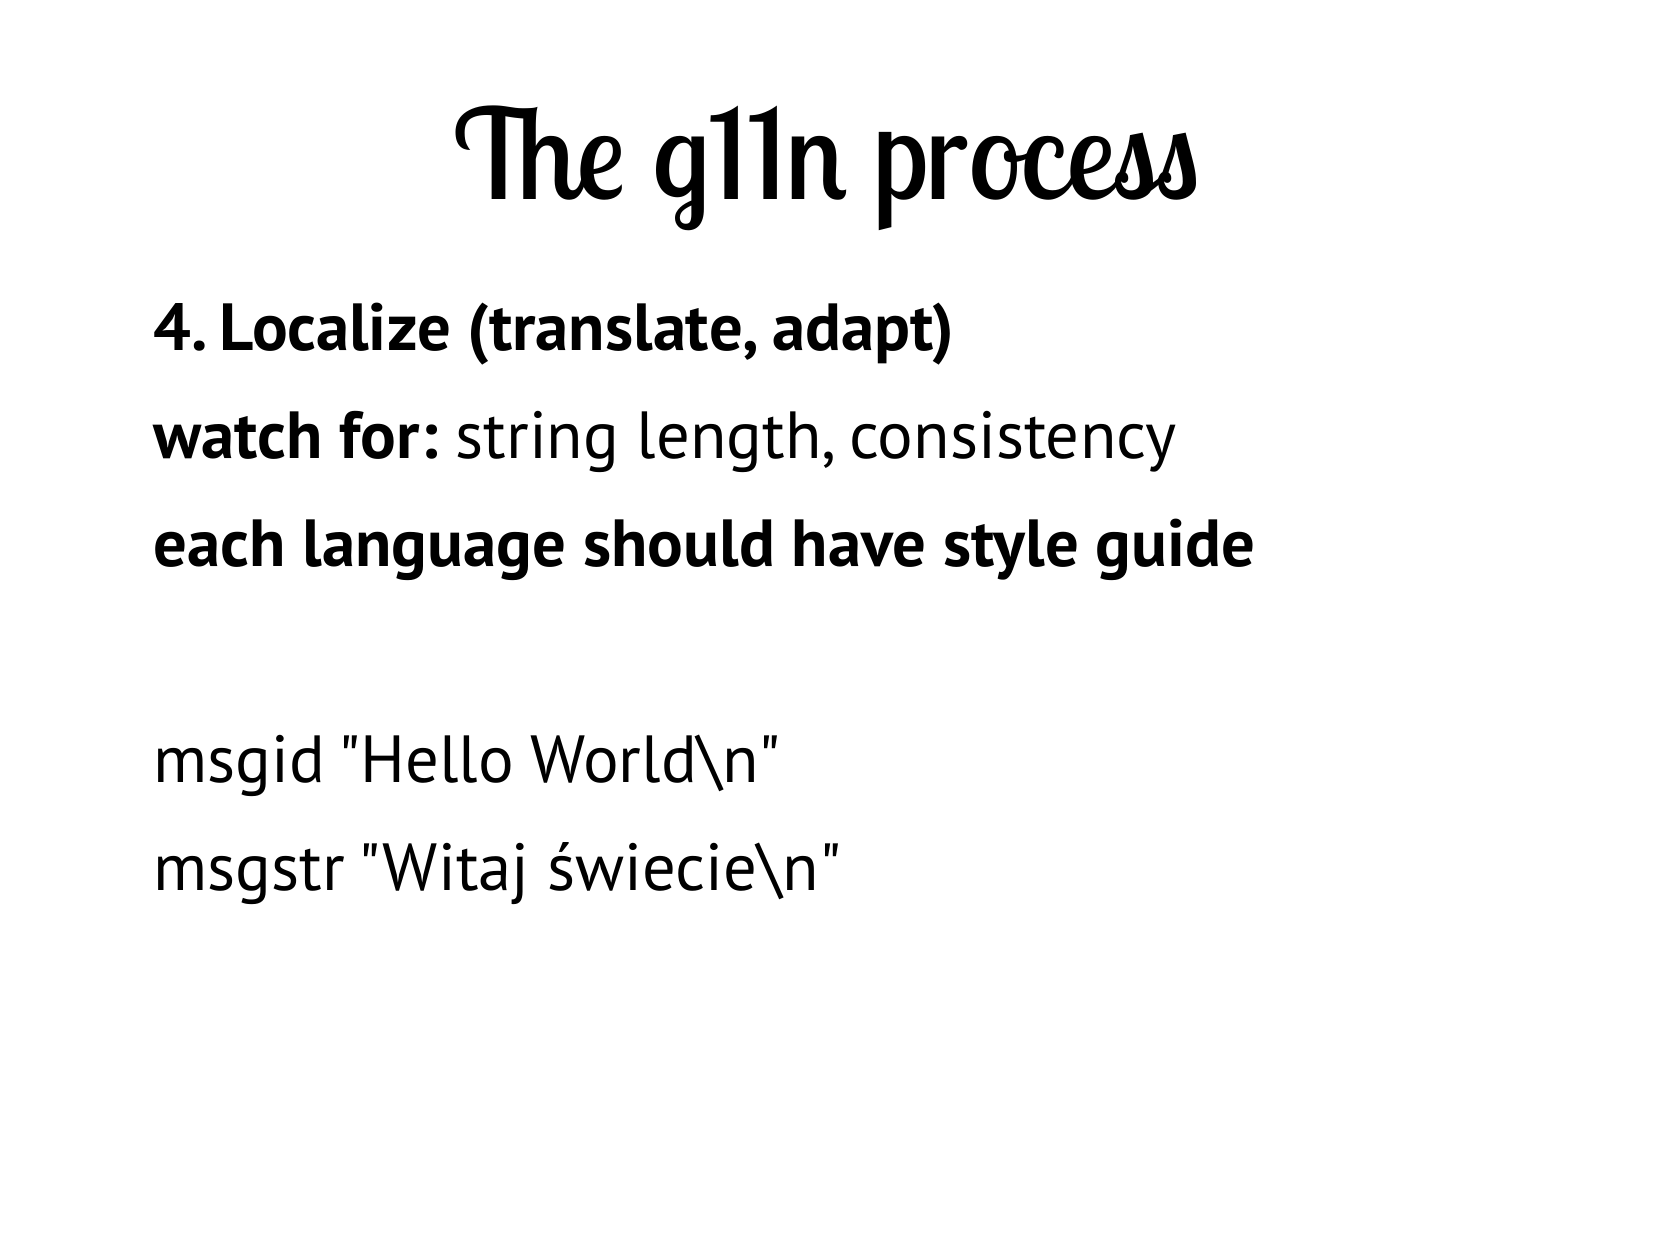

# The g11n process
4. Localize (translate, adapt)
watch for: string length, consistency
each language should have style guide
msgid "Hello World\n"
msgstr "Witaj świecie\n"